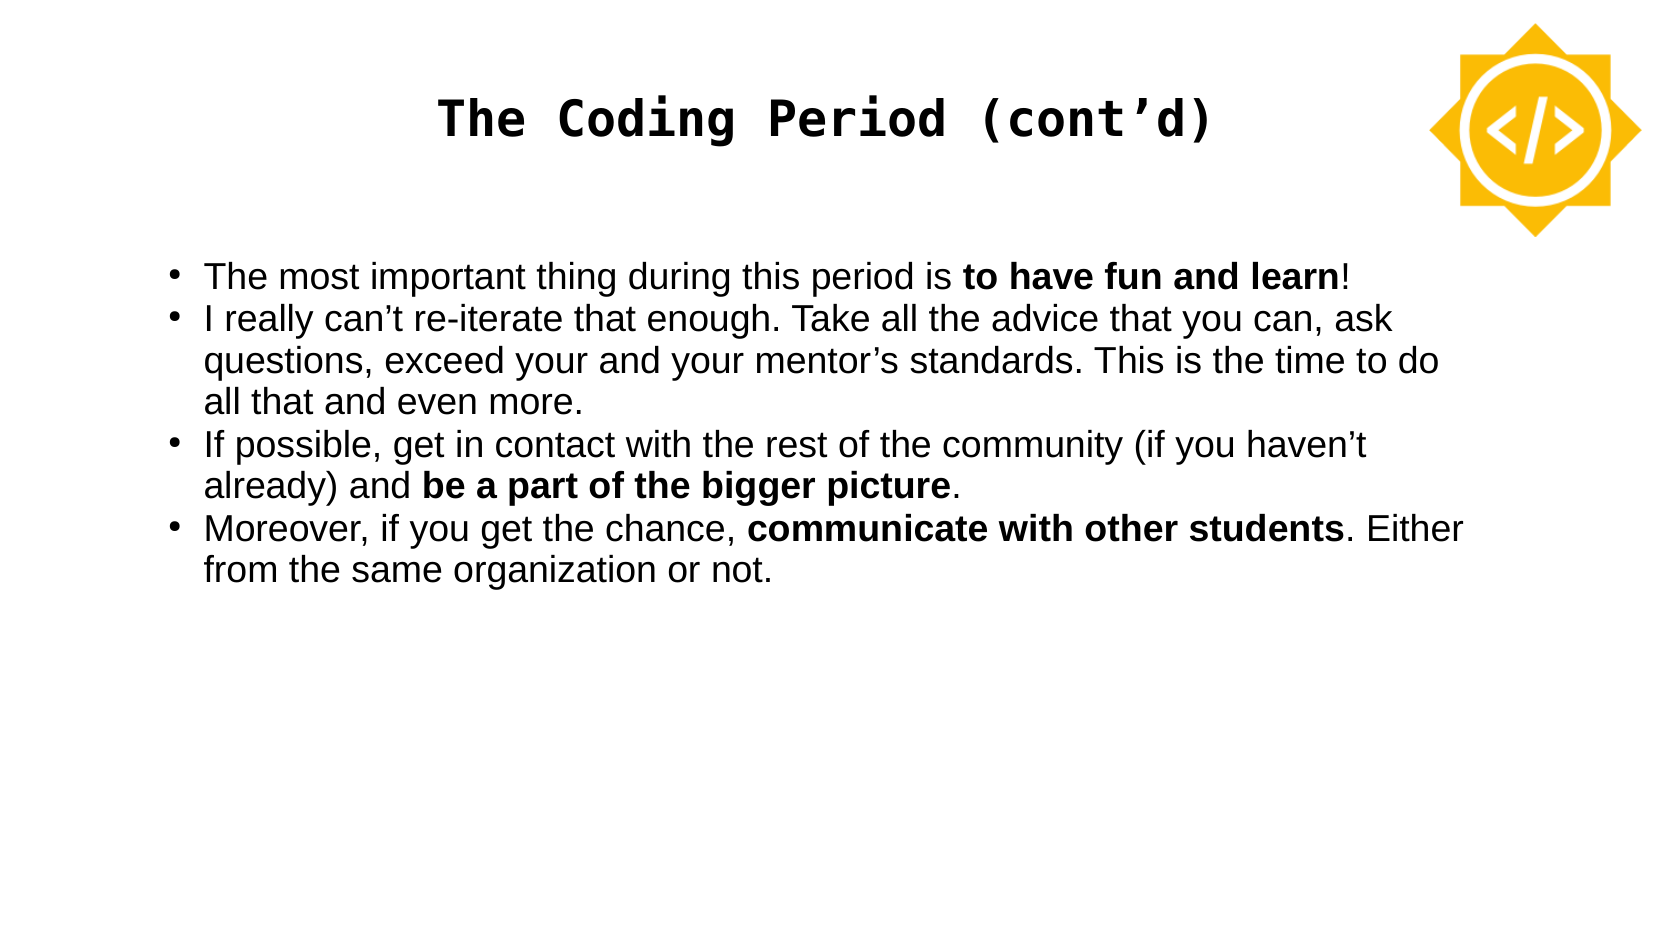

The Coding Period (cont’d)
The most important thing during this period is to have fun and learn!
I really can’t re-iterate that enough. Take all the advice that you can, ask questions, exceed your and your mentor’s standards. This is the time to do all that and even more.
If possible, get in contact with the rest of the community (if you haven’t already) and be a part of the bigger picture.
Moreover, if you get the chance, communicate with other students. Either from the same organization or not.